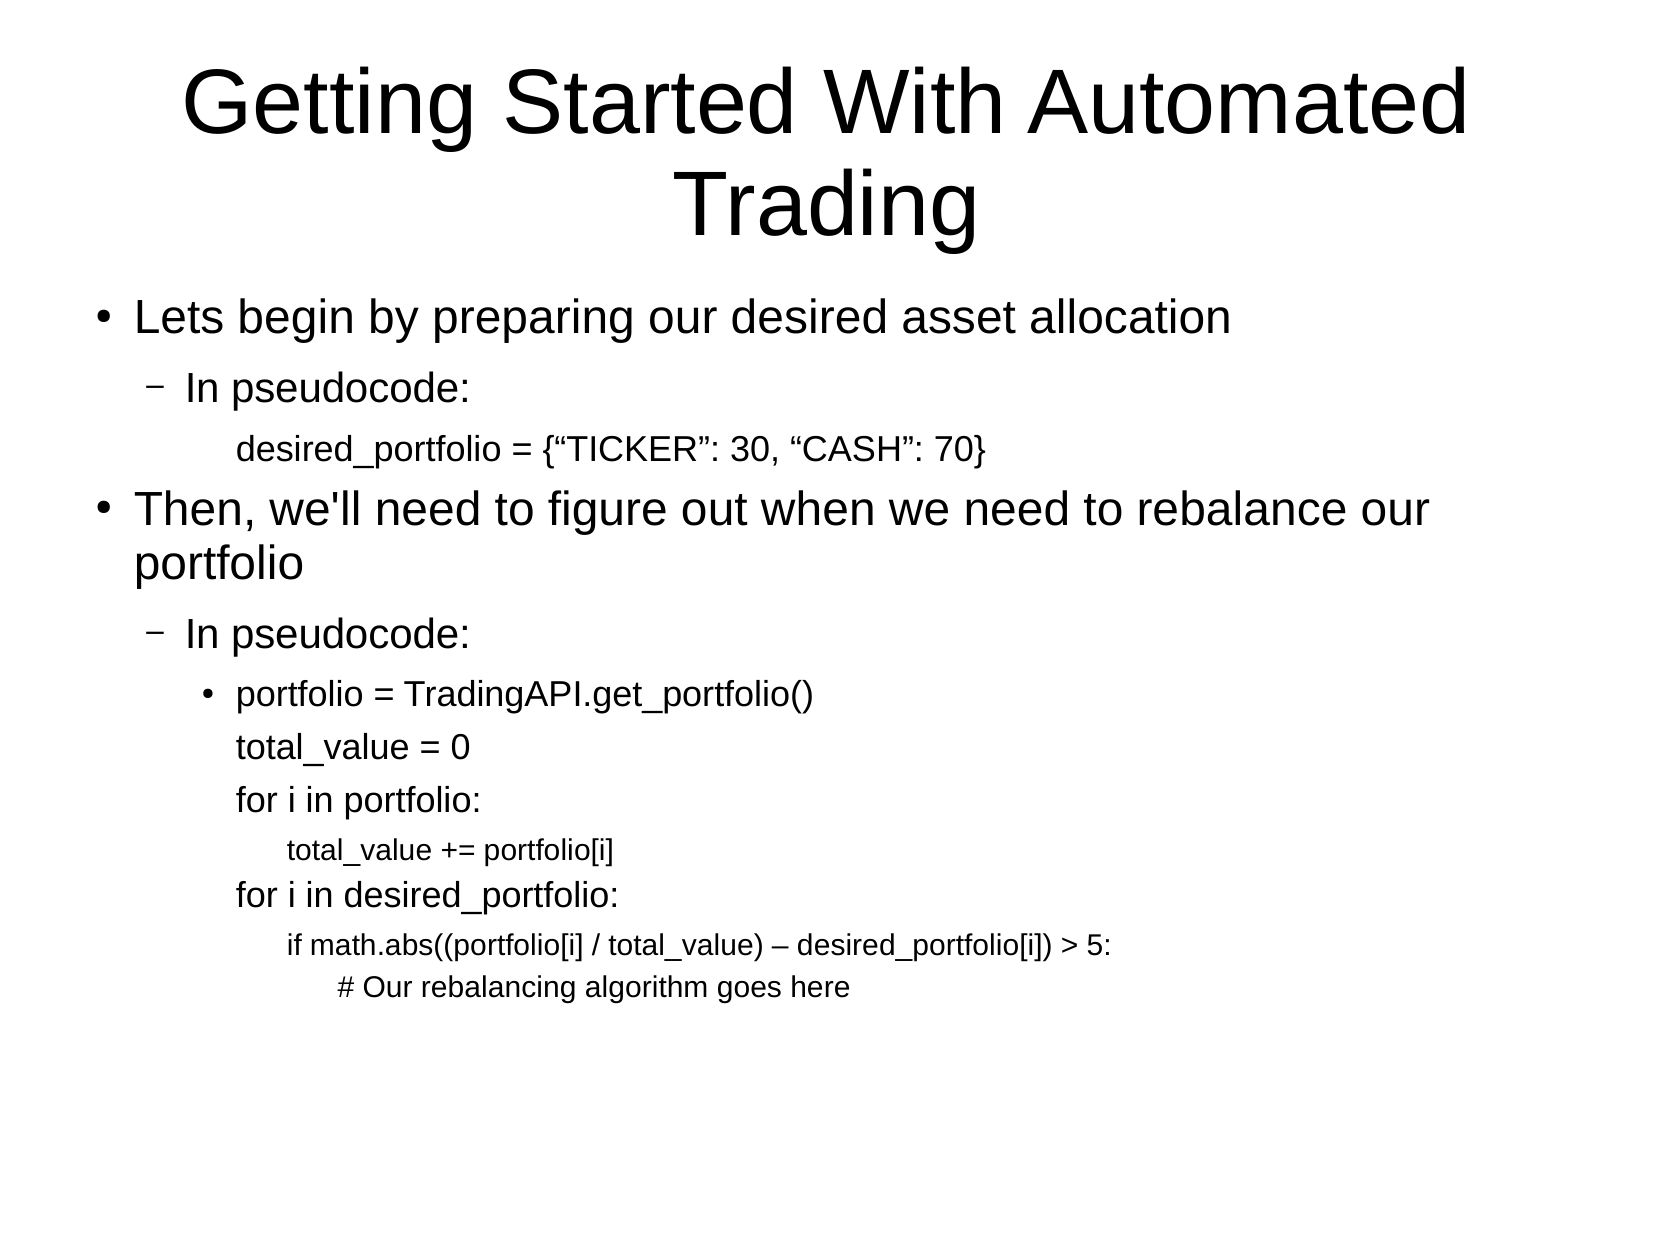

# Getting Started With Automated Trading
Lets begin by preparing our desired asset allocation
In pseudocode:
desired_portfolio = {“TICKER”: 30, “CASH”: 70}
Then, we'll need to figure out when we need to rebalance our portfolio
In pseudocode:
portfolio = TradingAPI.get_portfolio()
total_value = 0
for i in portfolio:
total_value += portfolio[i]
for i in desired_portfolio:
if math.abs((portfolio[i] / total_value) – desired_portfolio[i]) > 5:
# Our rebalancing algorithm goes here